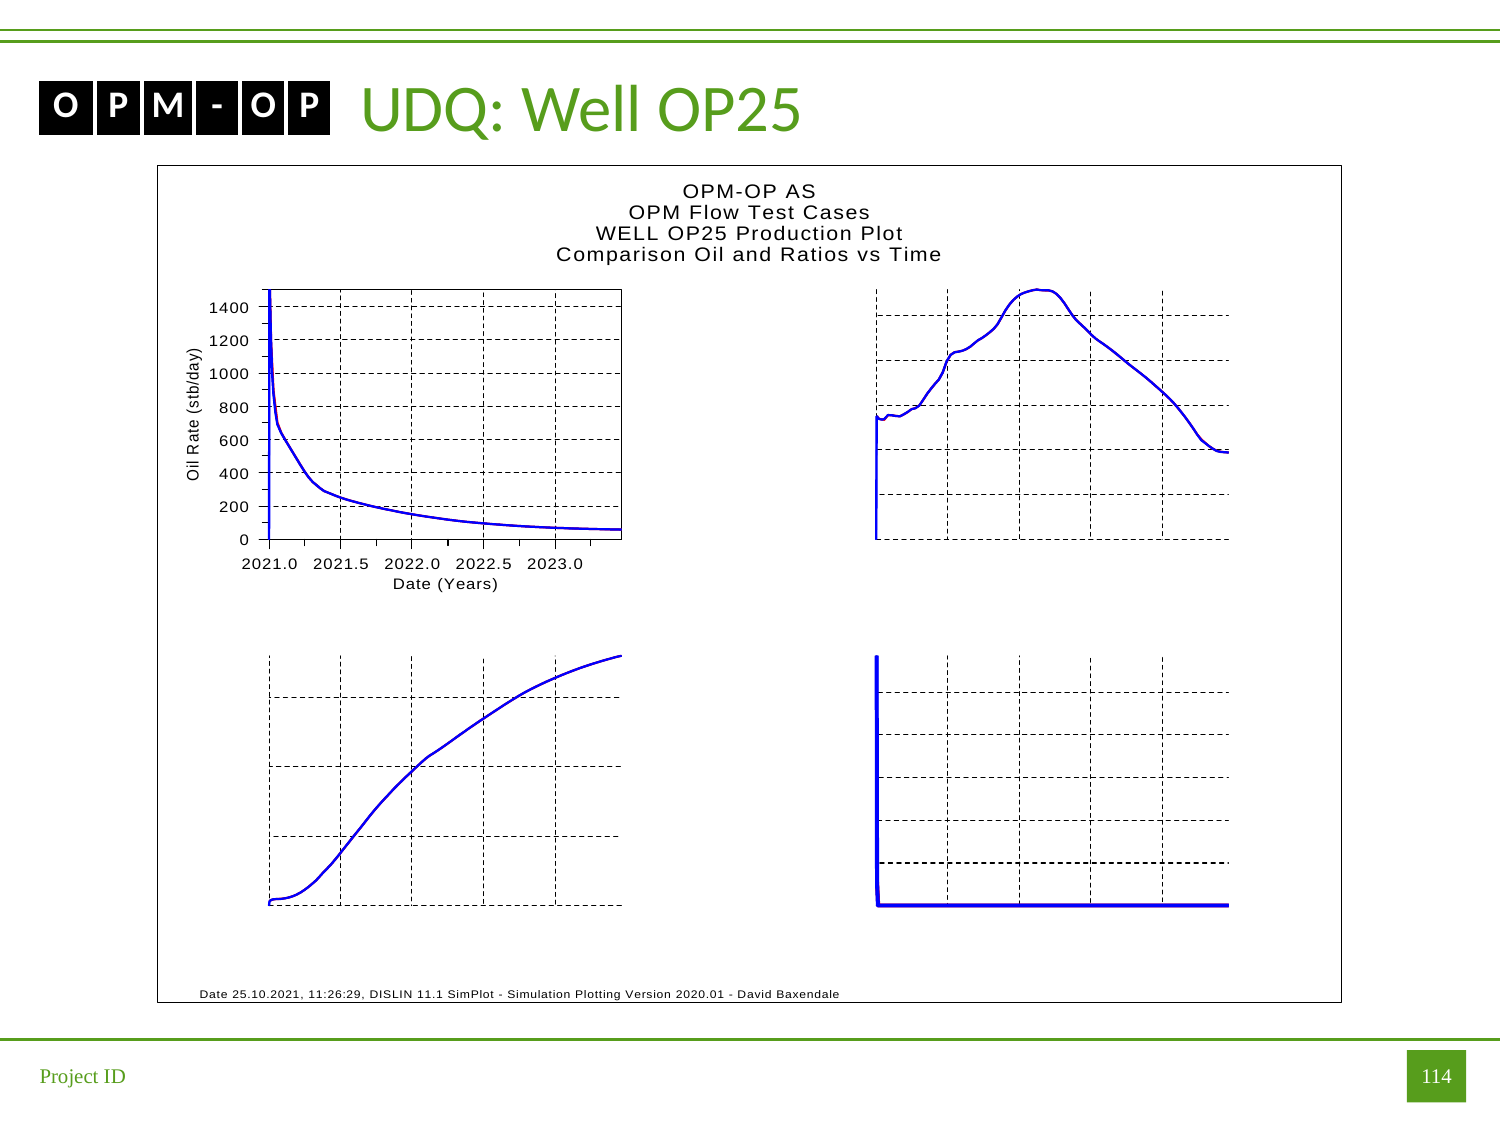

# UDQ: well OP25
Project ID
114